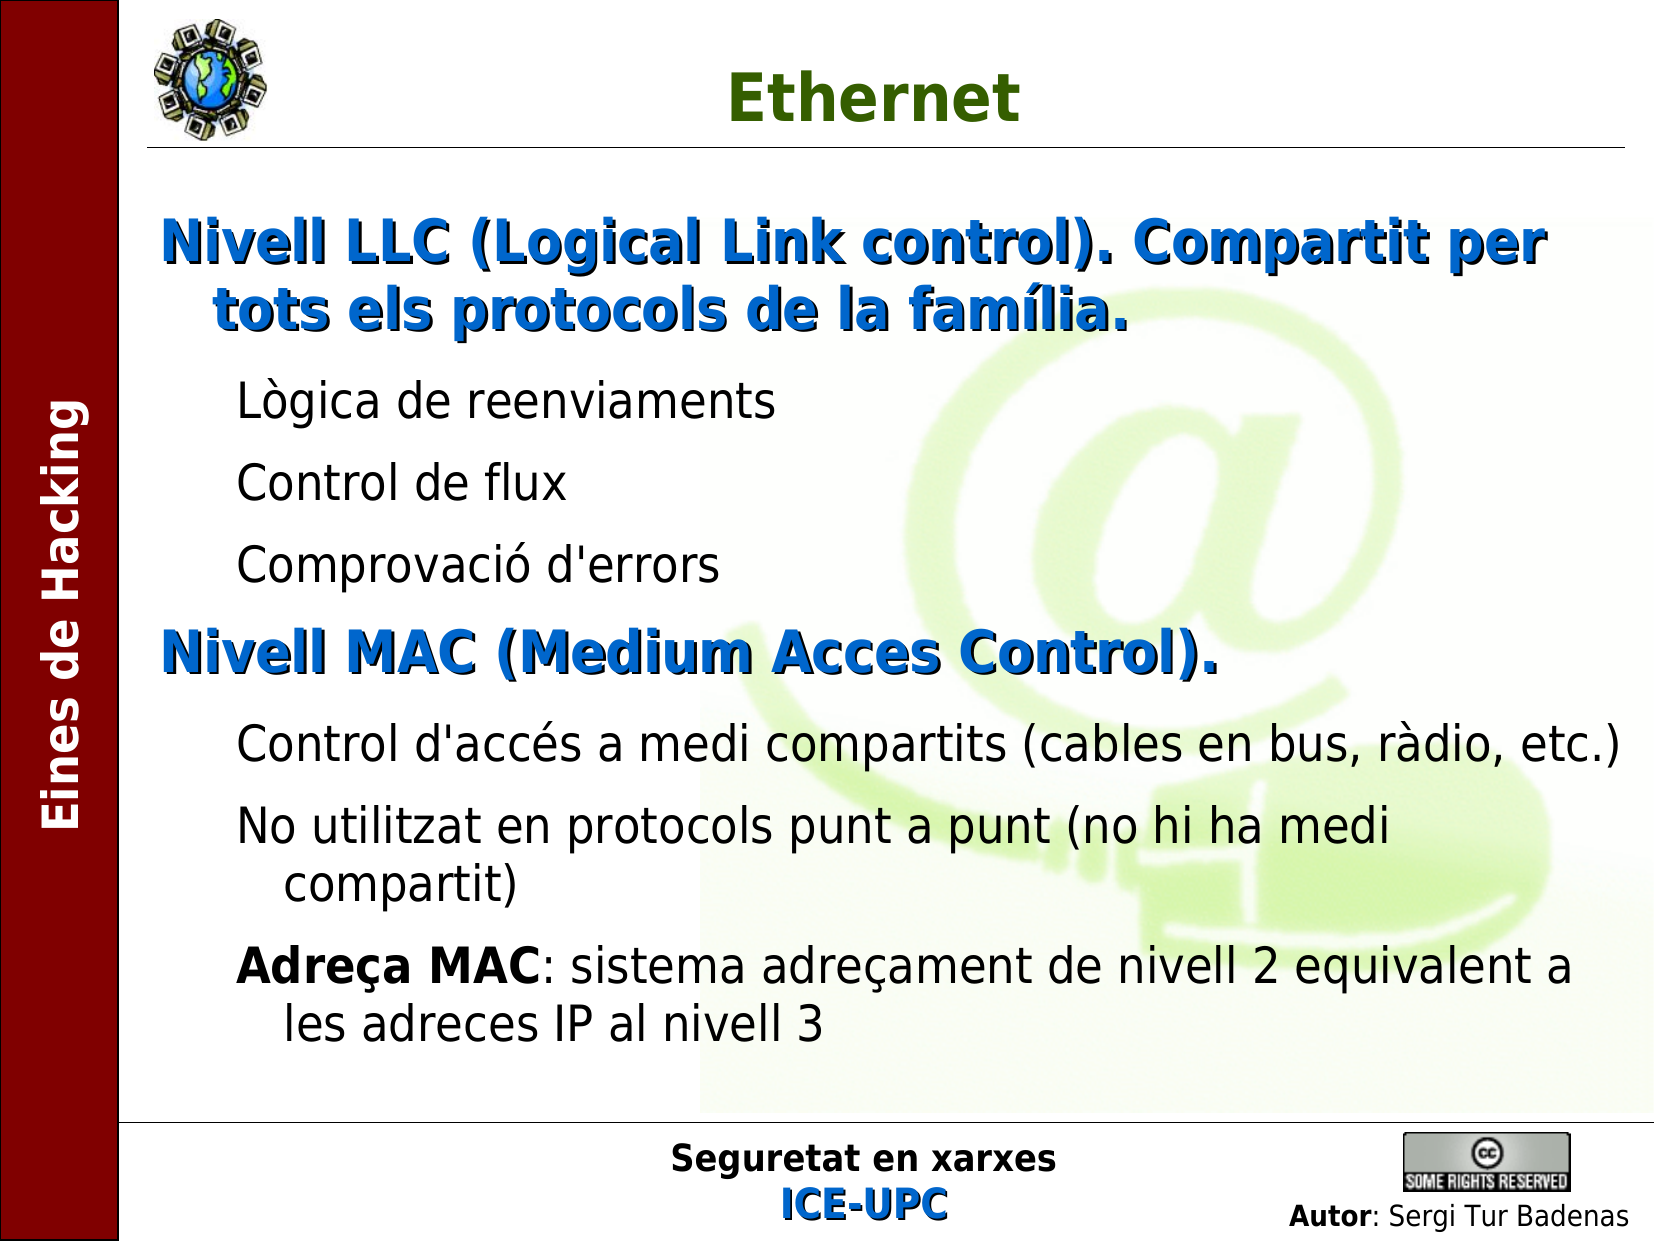

# Ethernet
Nivell LLC (Logical Link control). Compartit per tots els protocols de la família.
Lògica de reenviaments
Control de flux
Comprovació d'errors
Nivell MAC (Medium Acces Control).
Control d'accés a medi compartits (cables en bus, ràdio, etc.)
No utilitzat en protocols punt a punt (no hi ha medi compartit)
Adreça MAC: sistema adreçament de nivell 2 equivalent a les adreces IP al nivell 3